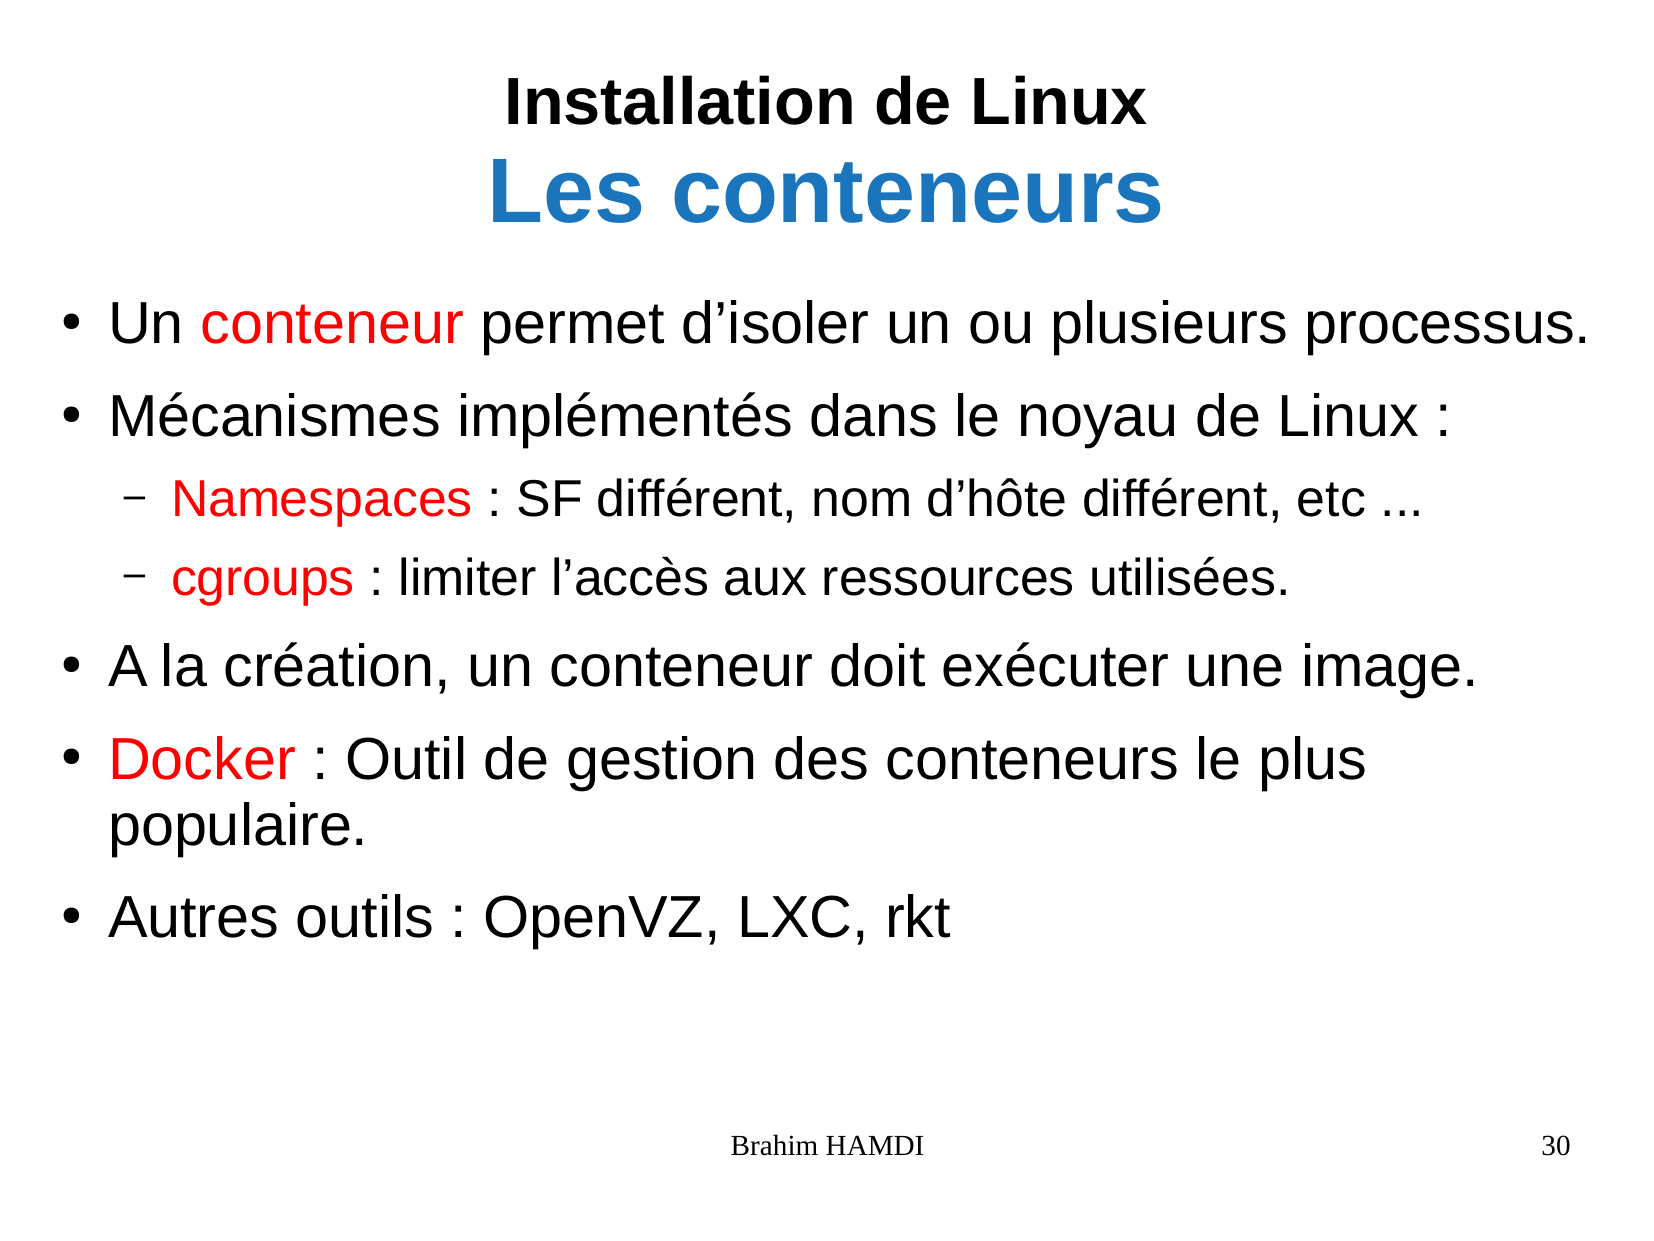

# Installation de Linux Les conteneurs
Un conteneur permet d’isoler un ou plusieurs processus.
Mécanismes implémentés dans le noyau de Linux :
Namespaces : SF différent, nom d’hôte différent, etc ...
cgroups : limiter l’accès aux ressources utilisées.
A la création, un conteneur doit exécuter une image.
Docker : Outil de gestion des conteneurs le plus populaire.
Autres outils : OpenVZ, LXC, rkt
Brahim HAMDI
30